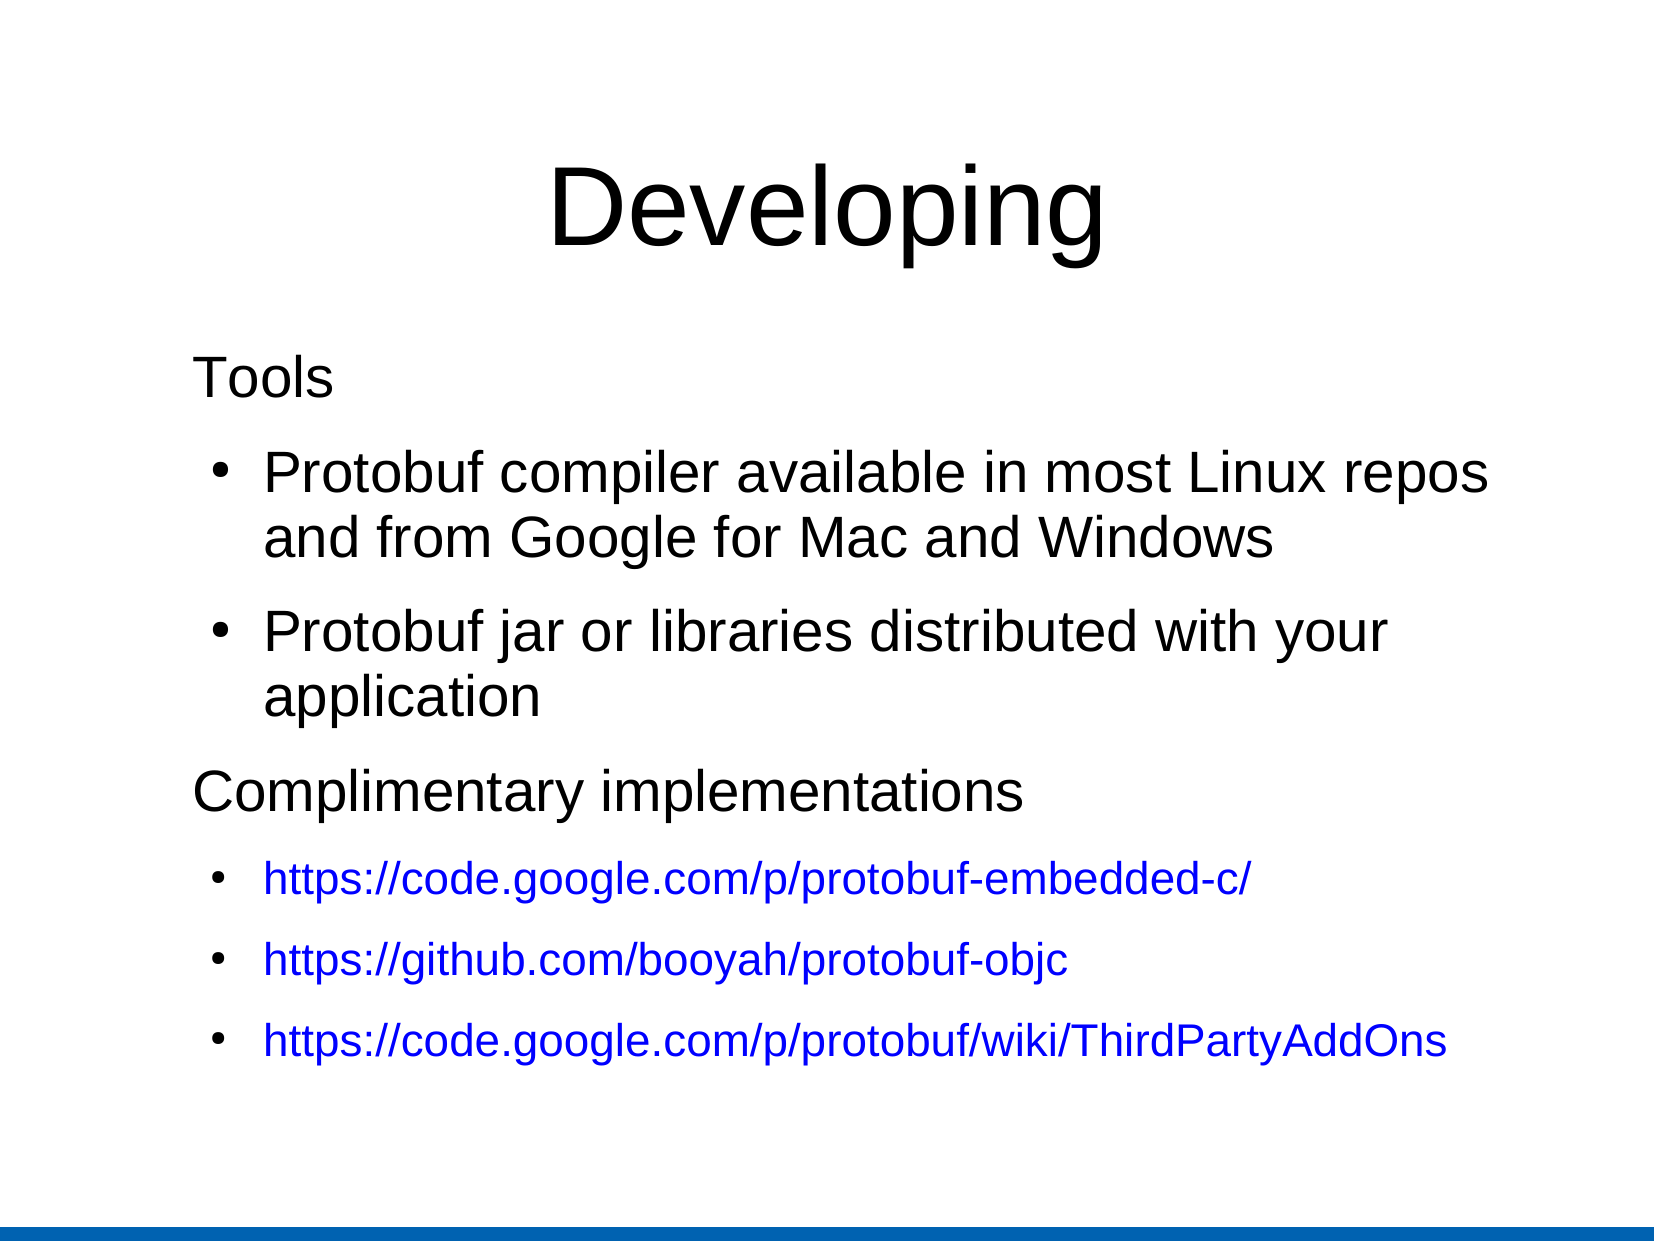

# Developing
Tools
Protobuf compiler available in most Linux repos and from Google for Mac and Windows
Protobuf jar or libraries distributed with your application
Complimentary implementations
https://code.google.com/p/protobuf-embedded-c/
https://github.com/booyah/protobuf-objc
https://code.google.com/p/protobuf/wiki/ThirdPartyAddOns